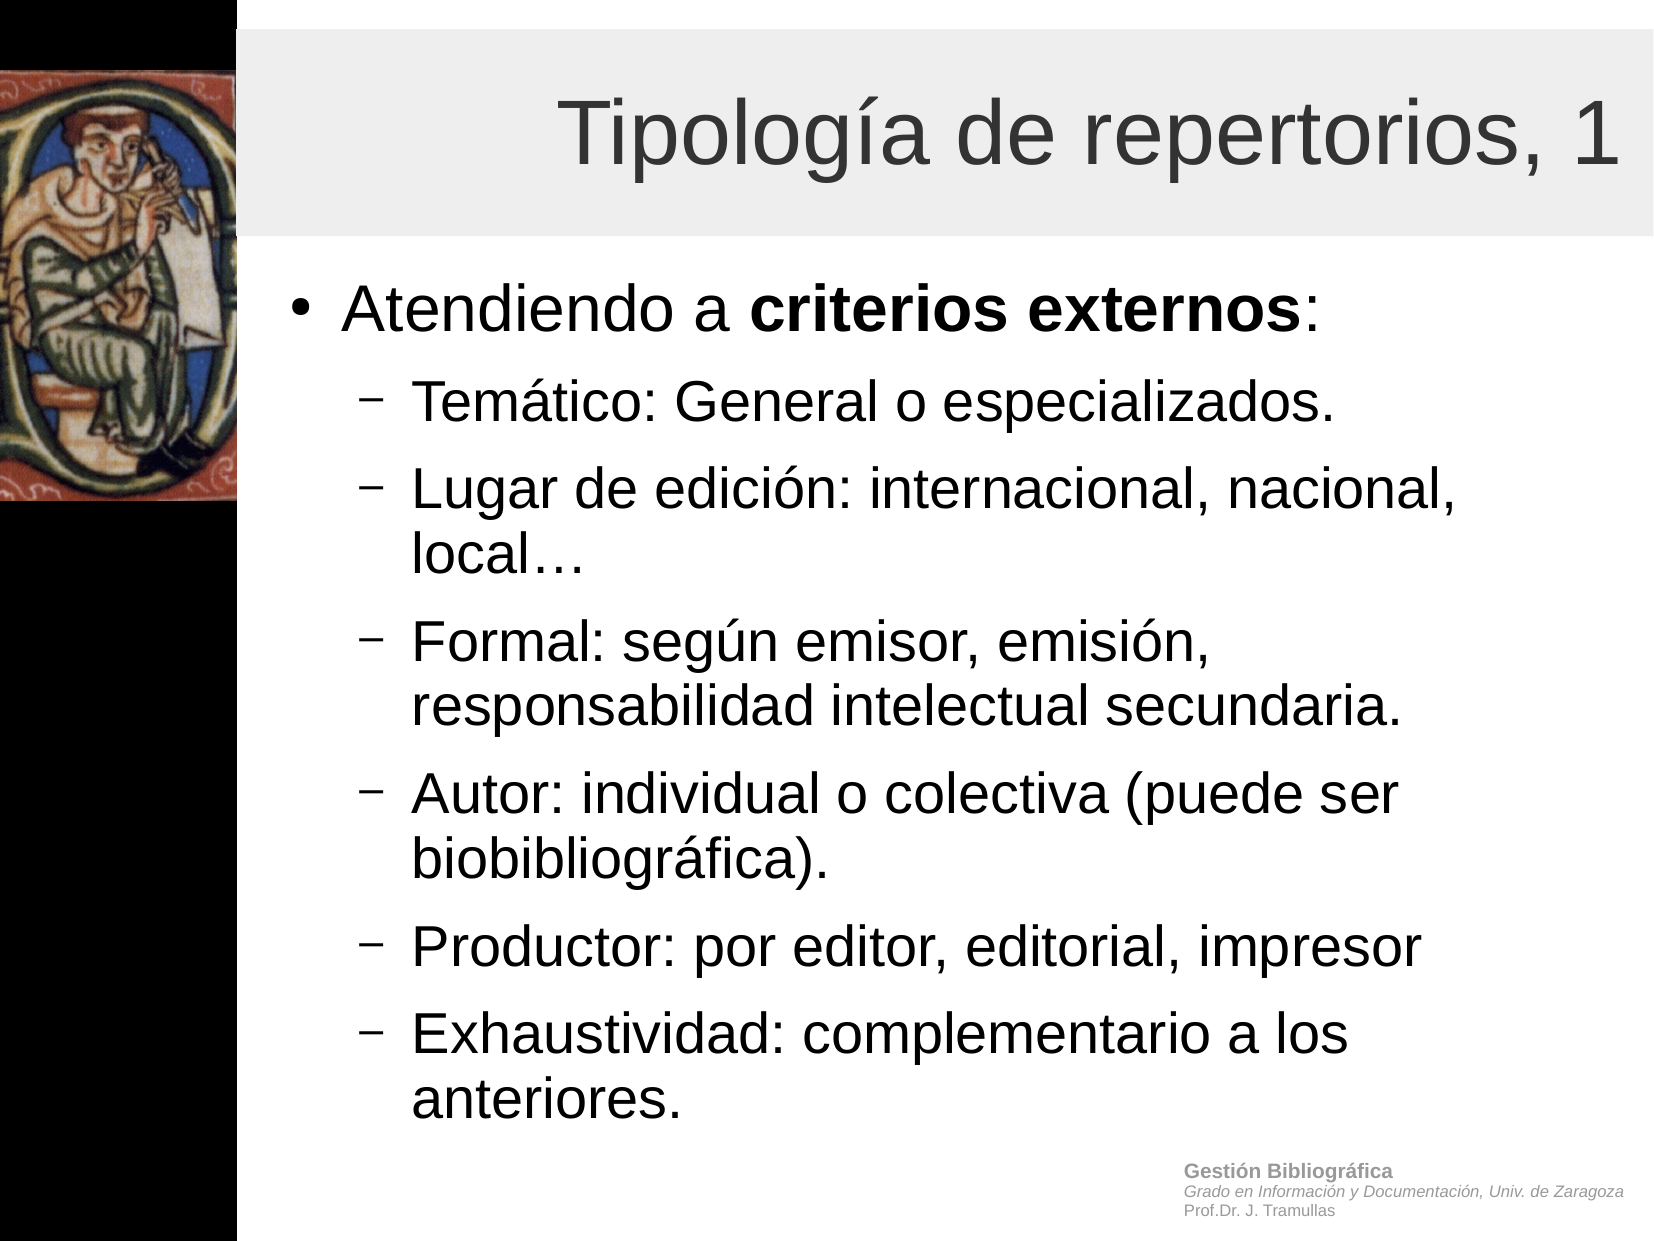

# Tipología de repertorios, 1
Atendiendo a criterios externos:
Temático: General o especializados.
Lugar de edición: internacional, nacional, local…
Formal: según emisor, emisión, responsabilidad intelectual secundaria.
Autor: individual o colectiva (puede ser biobibliográfica).
Productor: por editor, editorial, impresor
Exhaustividad: complementario a los anteriores.